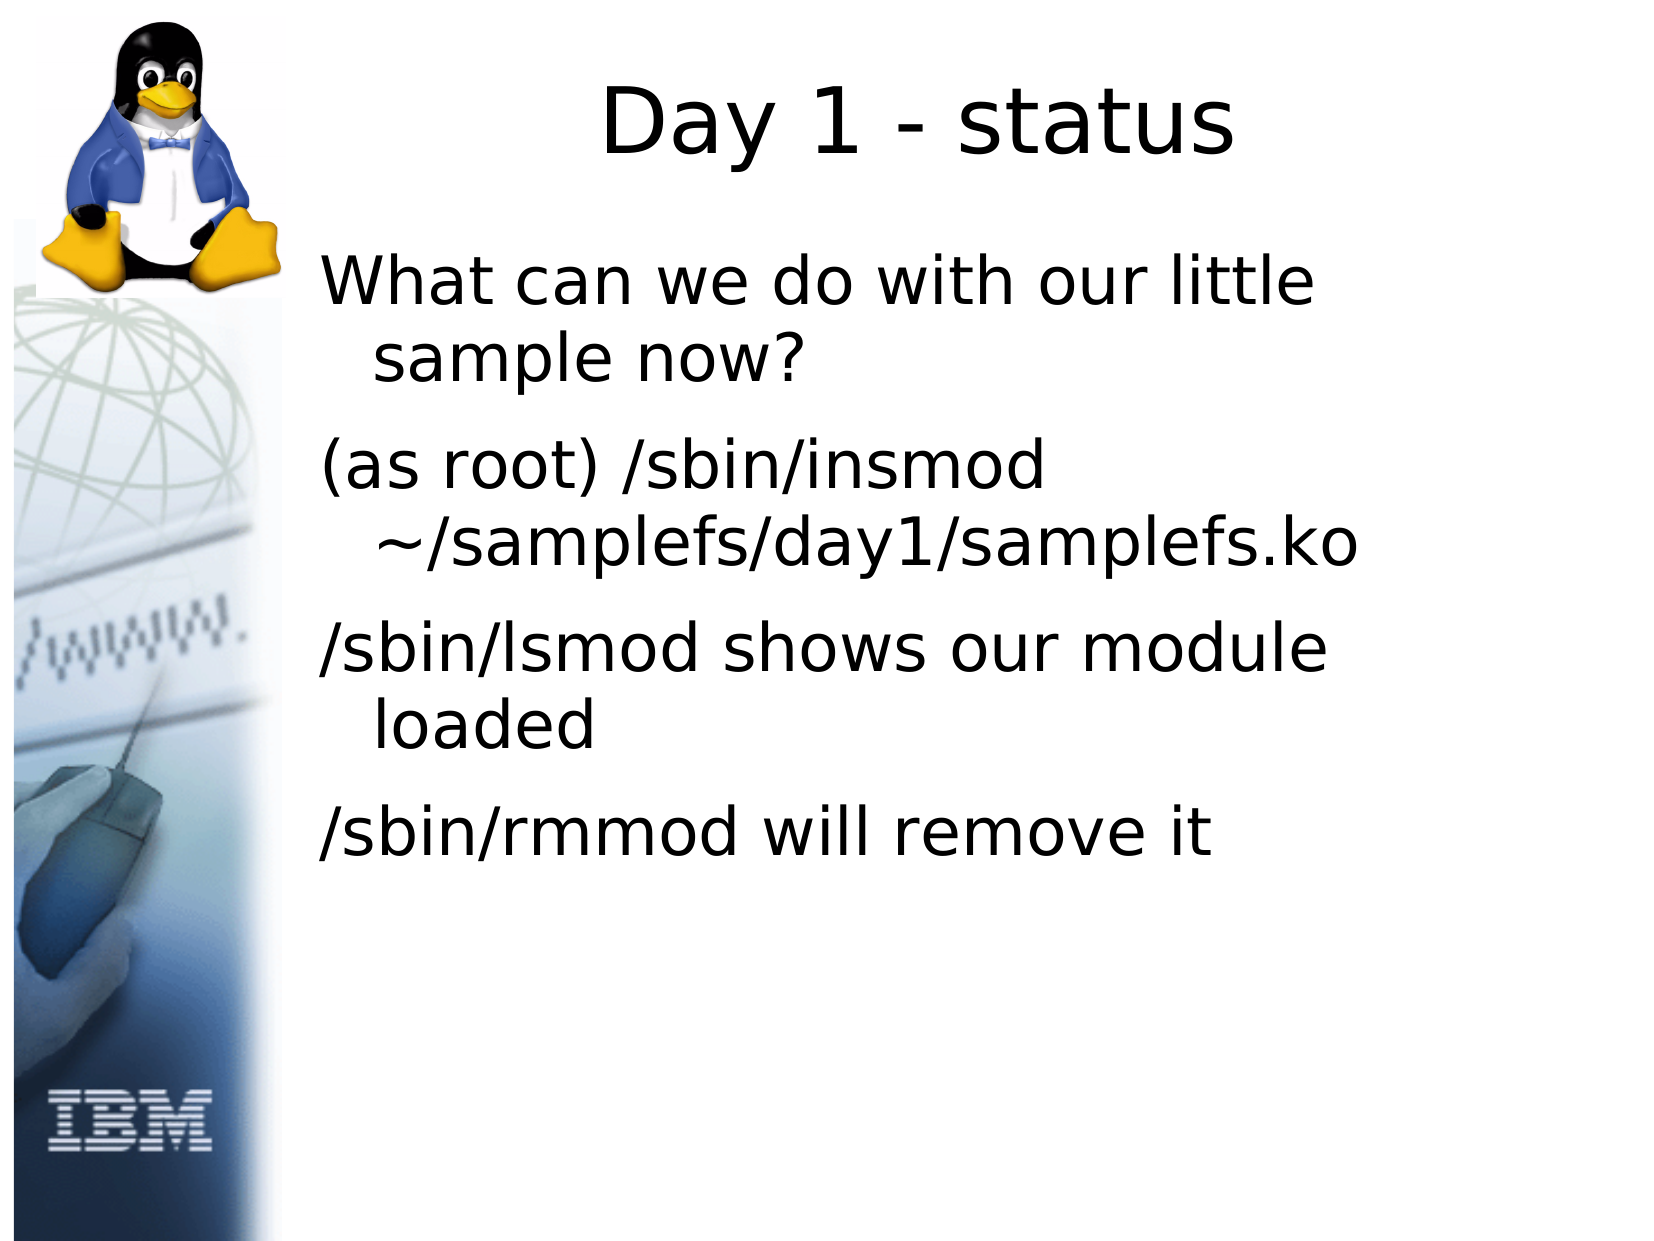

# Day 1 - status
What can we do with our little sample now?
(as root) /sbin/insmod ~/samplefs/day1/samplefs.ko
/sbin/lsmod shows our module loaded
/sbin/rmmod will remove it